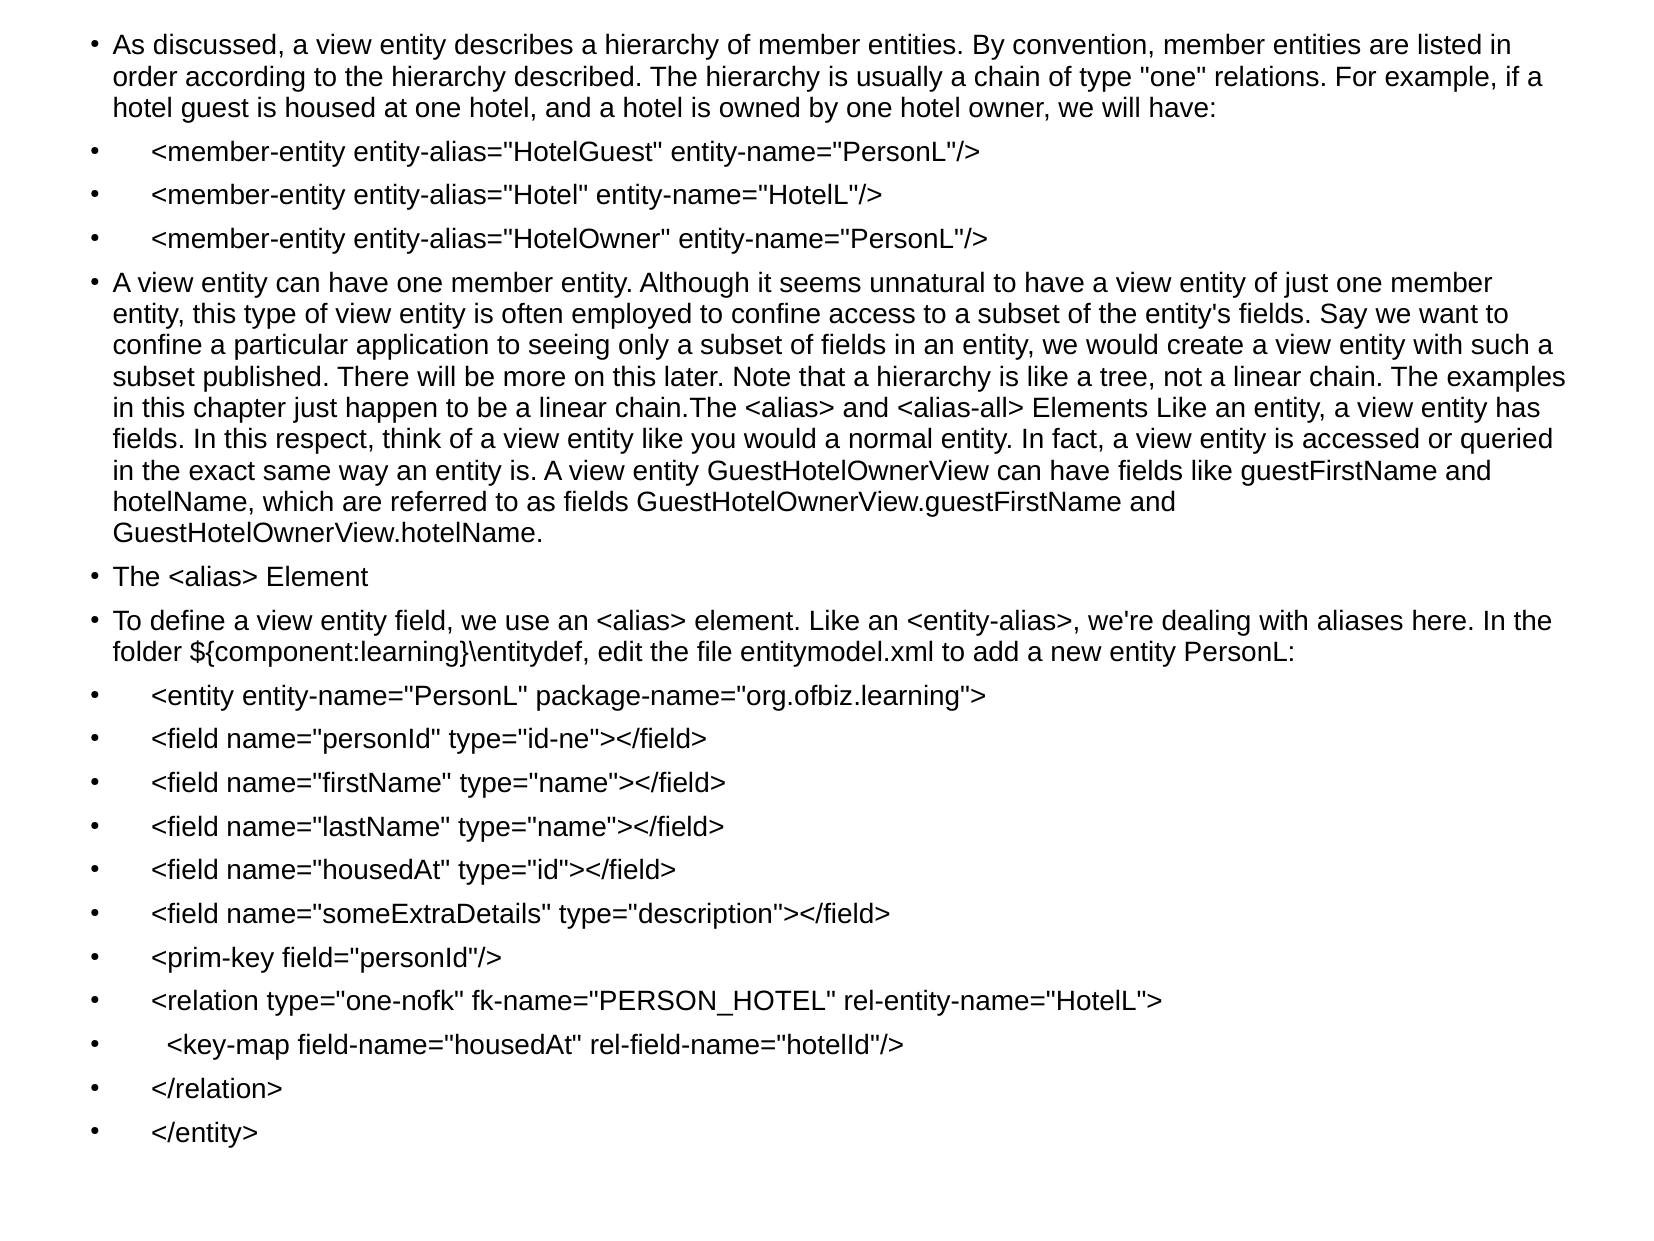

As discussed, a view entity describes a hierarchy of member entities. By convention, member entities are listed in order according to the hierarchy described. The hierarchy is usually a chain of type "one" relations. For example, if a hotel guest is housed at one hotel, and a hotel is owned by one hotel owner, we will have:
 <member-entity entity-alias="HotelGuest" entity-name="PersonL"/>
 <member-entity entity-alias="Hotel" entity-name="HotelL"/>
 <member-entity entity-alias="HotelOwner" entity-name="PersonL"/>
A view entity can have one member entity. Although it seems unnatural to have a view entity of just one member entity, this type of view entity is often employed to confine access to a subset of the entity's fields. Say we want to confine a particular application to seeing only a subset of fields in an entity, we would create a view entity with such a subset published. There will be more on this later. Note that a hierarchy is like a tree, not a linear chain. The examples in this chapter just happen to be a linear chain.The <alias> and <alias-all> Elements Like an entity, a view entity has fields. In this respect, think of a view entity like you would a normal entity. In fact, a view entity is accessed or queried in the exact same way an entity is. A view entity GuestHotelOwnerView can have fields like guestFirstName and hotelName, which are referred to as fields GuestHotelOwnerView.guestFirstName and GuestHotelOwnerView.hotelName.
The <alias> Element
To define a view entity field, we use an <alias> element. Like an <entity-alias>, we're dealing with aliases here. In the folder ${component:learning}\entitydef, edit the file entitymodel.xml to add a new entity PersonL:
 <entity entity-name="PersonL" package-name="org.ofbiz.learning">
 <field name="personId" type="id-ne"></field>
 <field name="firstName" type="name"></field>
 <field name="lastName" type="name"></field>
 <field name="housedAt" type="id"></field>
 <field name="someExtraDetails" type="description"></field>
 <prim-key field="personId"/>
 <relation type="one-nofk" fk-name="PERSON_HOTEL" rel-entity-name="HotelL">
 <key-map field-name="housedAt" rel-field-name="hotelId"/>
 </relation>
 </entity>
#